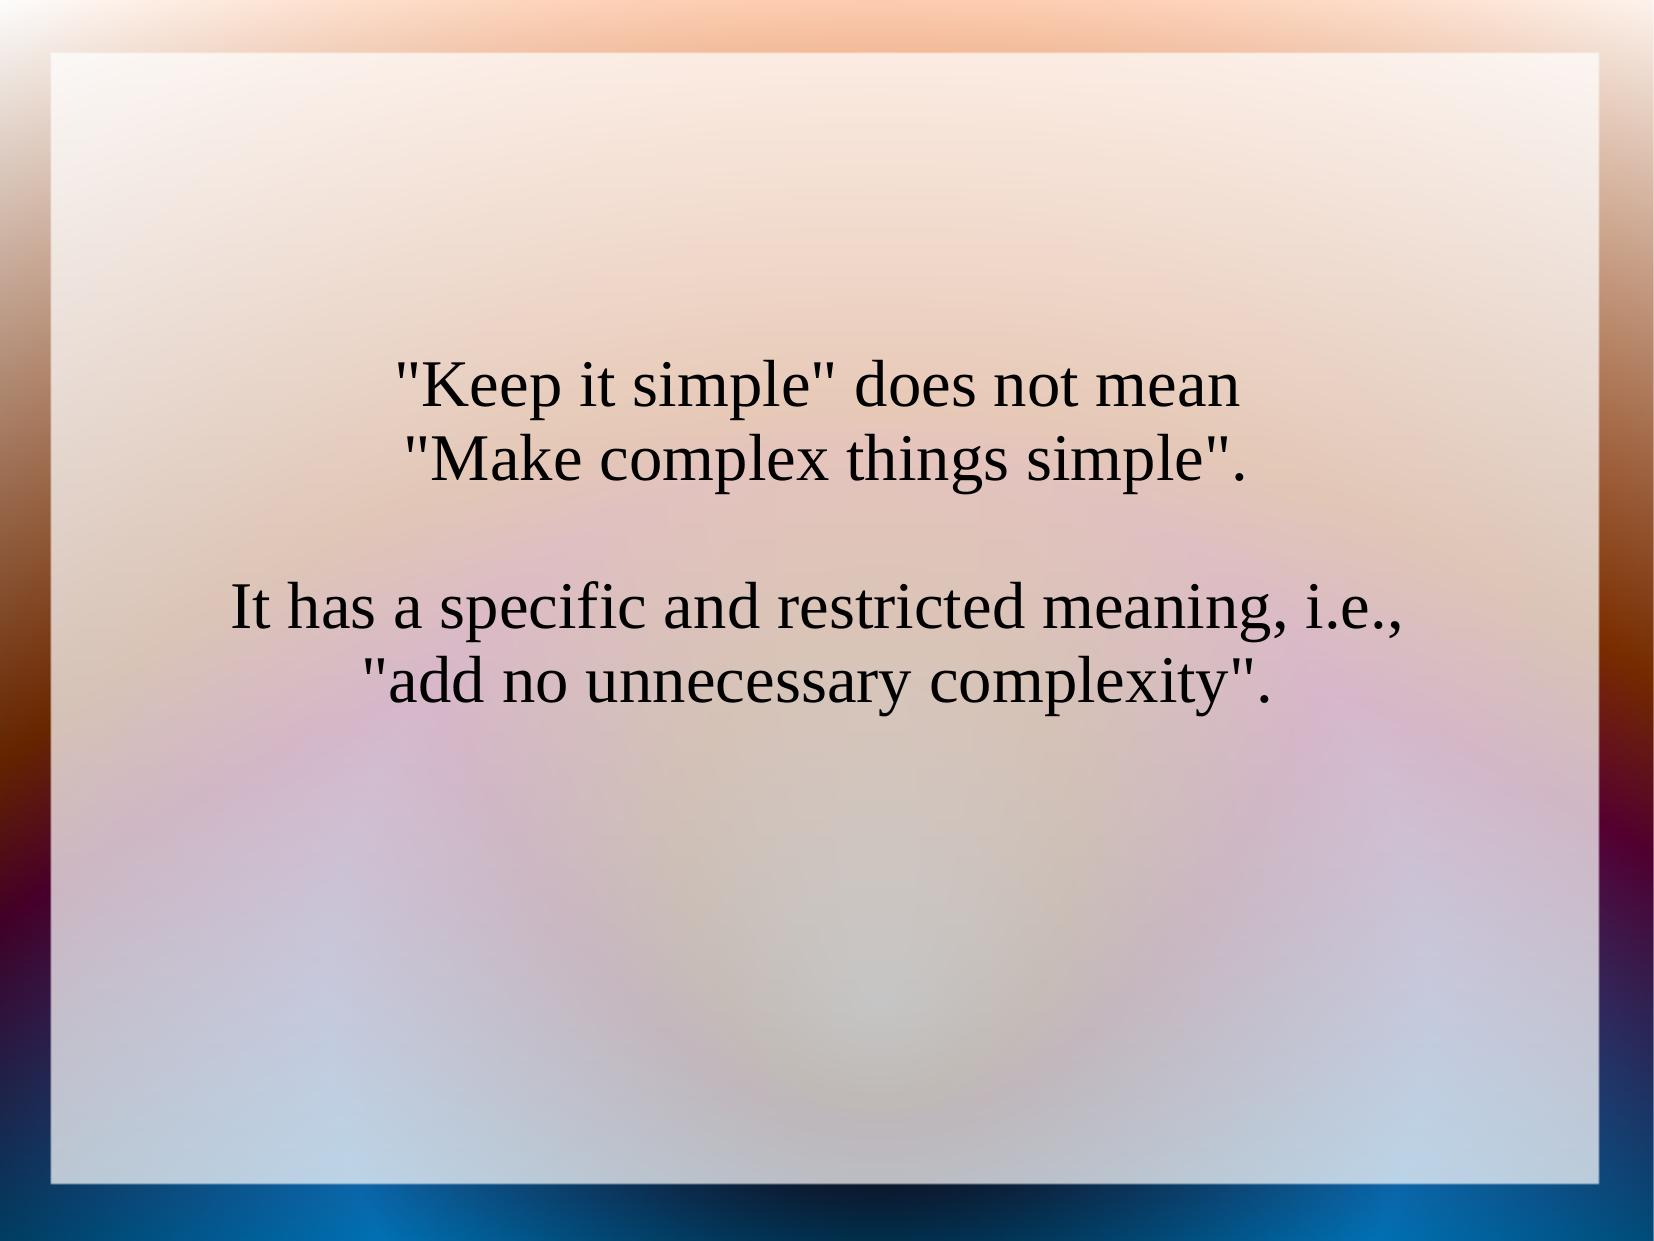

# "Keep it simple" does not mean
"Make complex things simple".
It has a specific and restricted meaning, i.e.,
"add no unnecessary complexity".